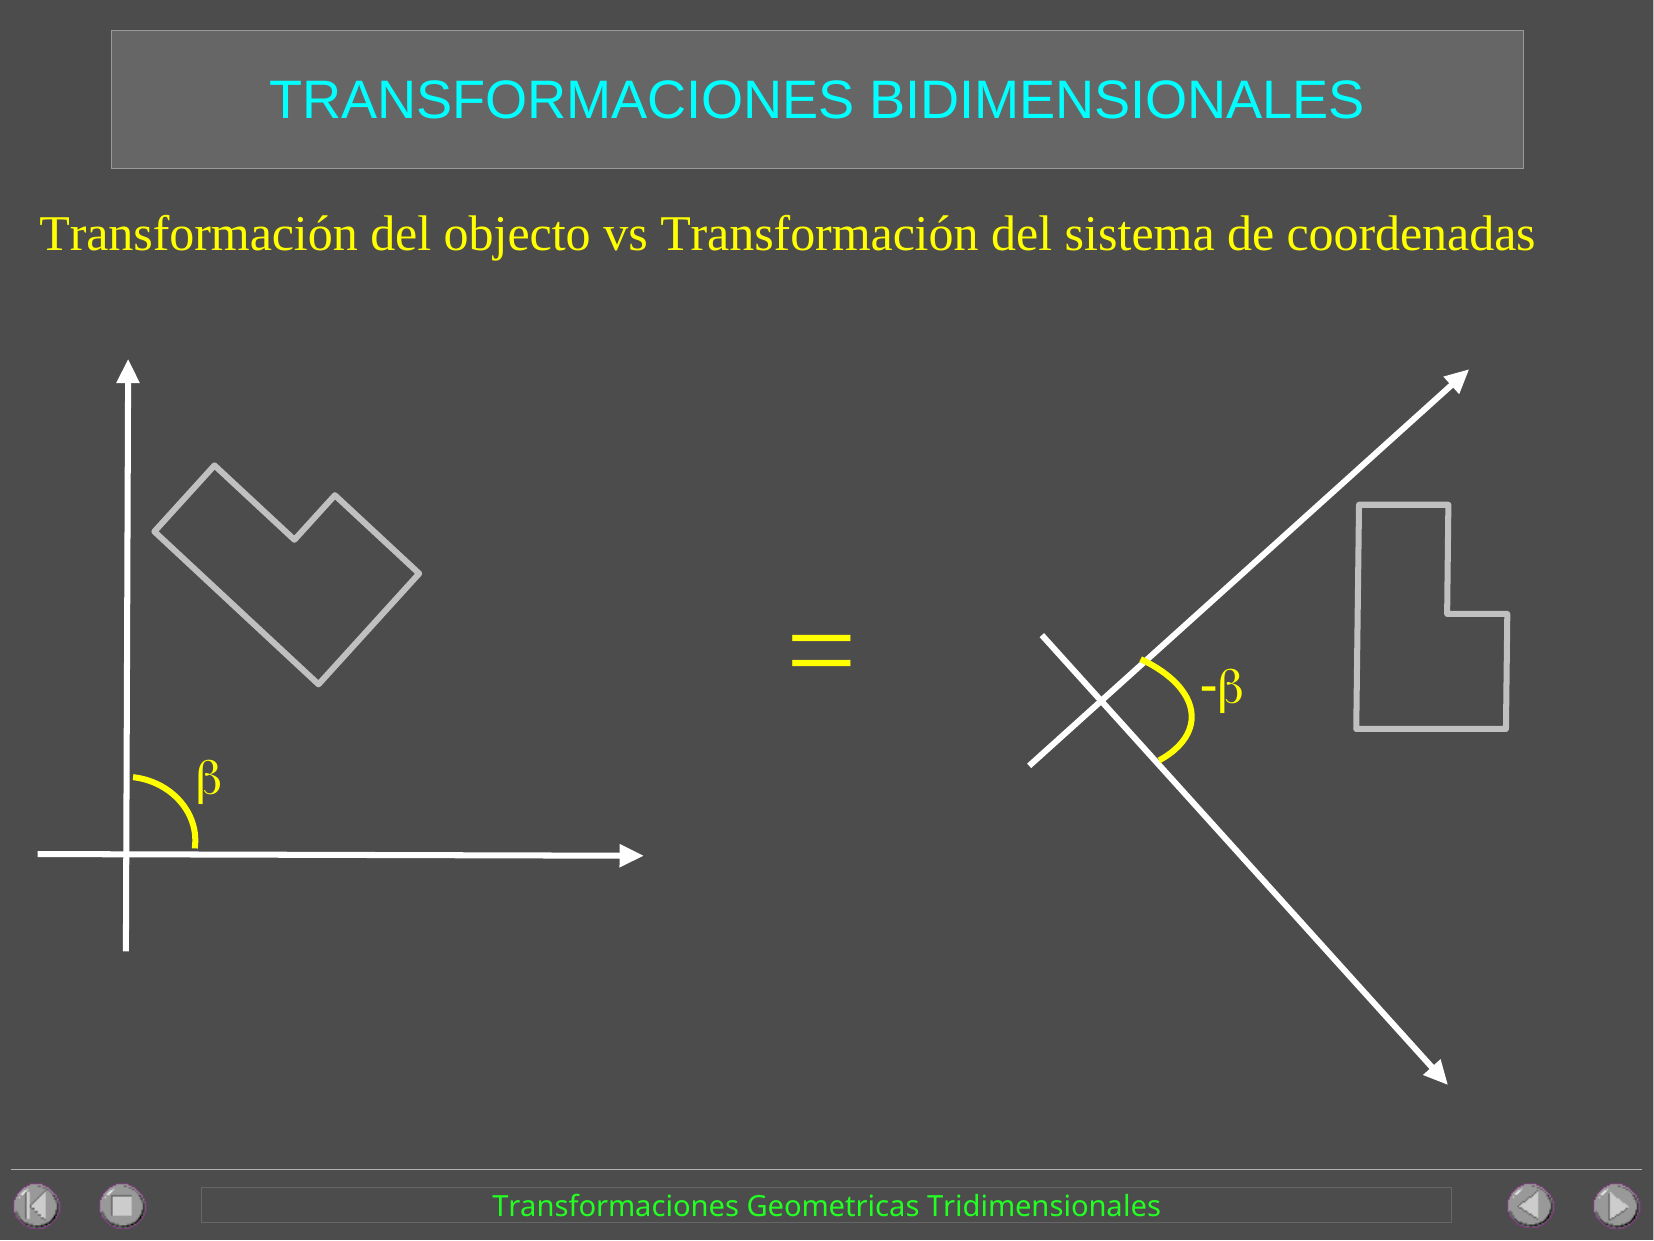

# TRANSFORMACIONES BIDIMENSIONALES
Transformación del objecto vs Transformación del sistema de coordenadas
b
=
-b